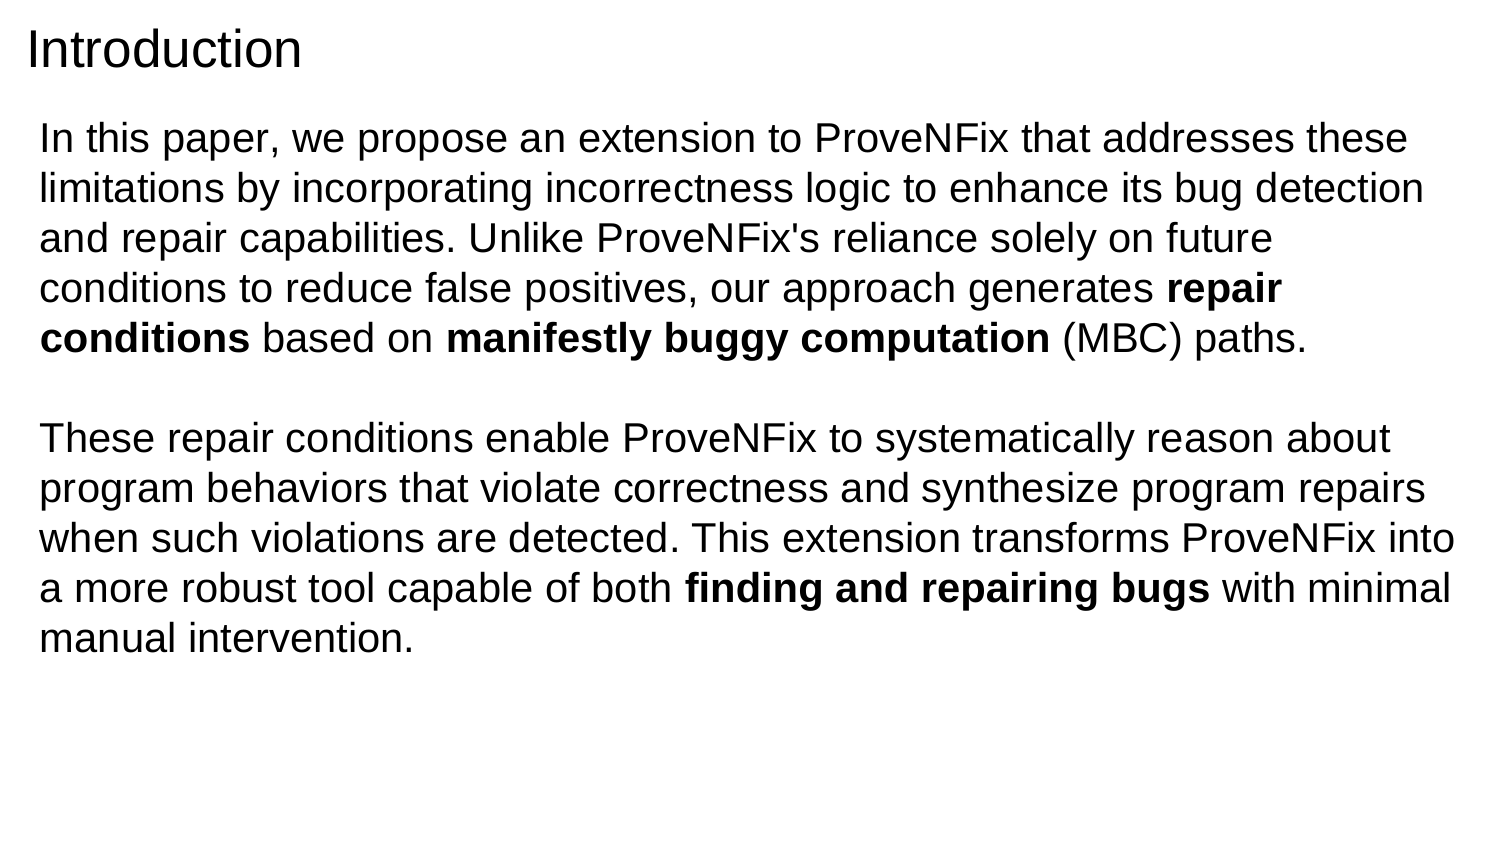

# Introduction
In this paper, we propose an extension to ProveNFix that addresses these limitations by incorporating incorrectness logic to enhance its bug detection and repair capabilities. Unlike ProveNFix's reliance solely on future conditions to reduce false positives, our approach generates repair conditions based on manifestly buggy computation (MBC) paths.
These repair conditions enable ProveNFix to systematically reason about program behaviors that violate correctness and synthesize program repairs when such violations are detected. This extension transforms ProveNFix into a more robust tool capable of both finding and repairing bugs with minimal manual intervention.